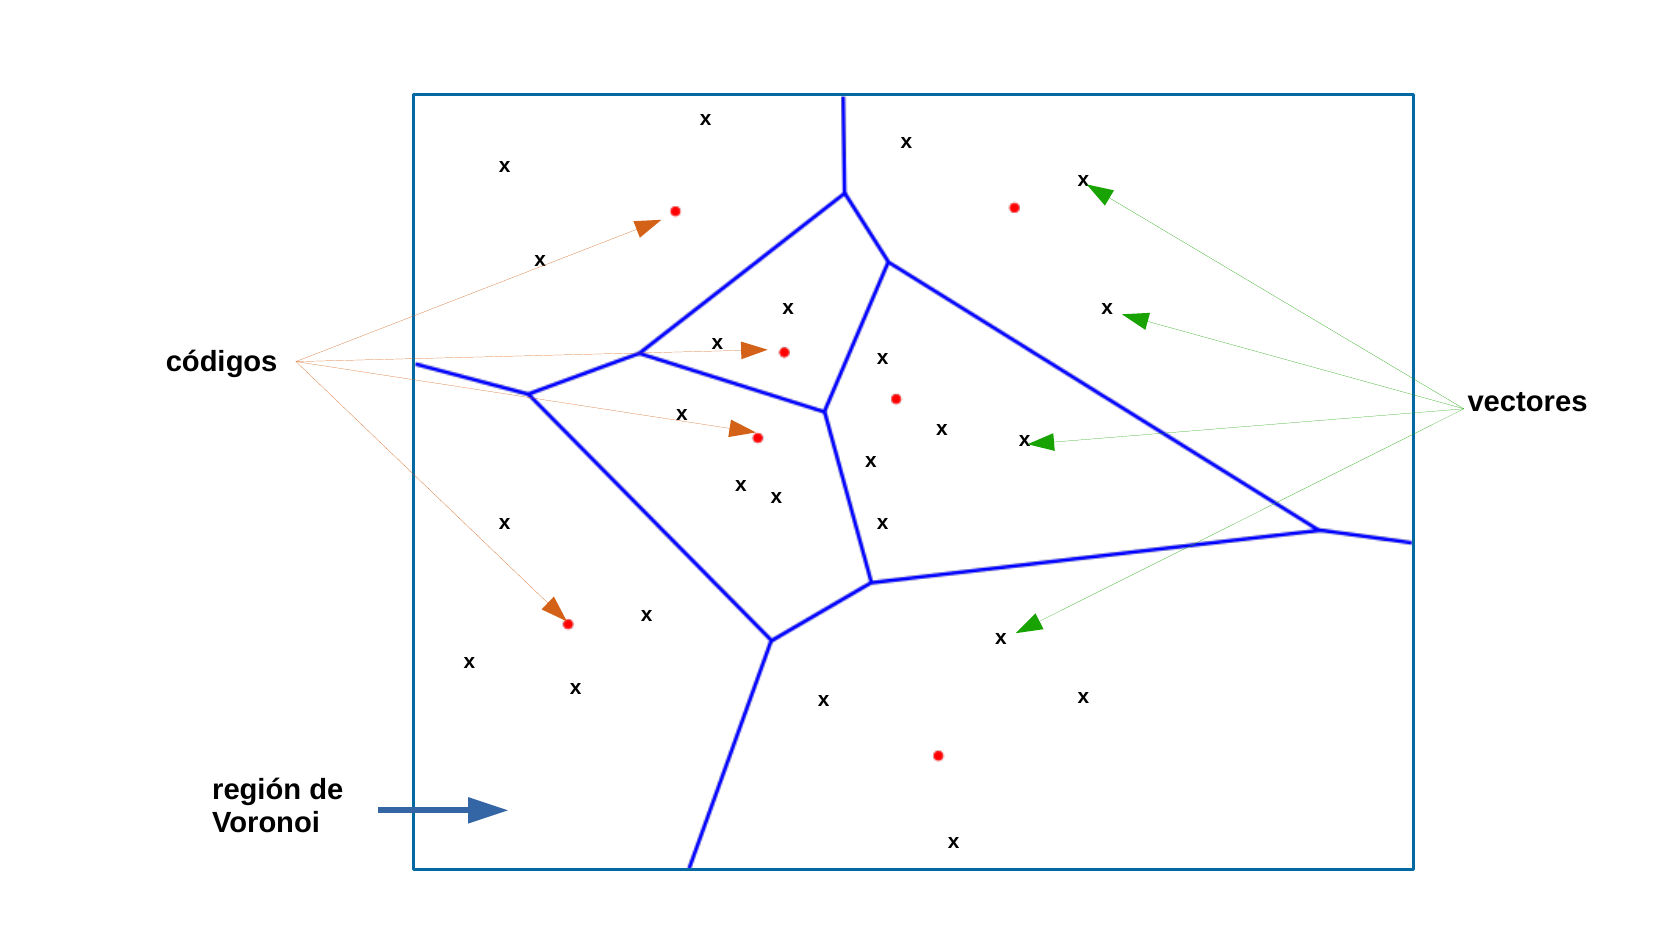

x
x
x
x
x
x
x
x
 códigos
x
vectores
x
x
x
x
x
x
x
x
x
x
x
x
x
x
 región de
 Voronoi
x